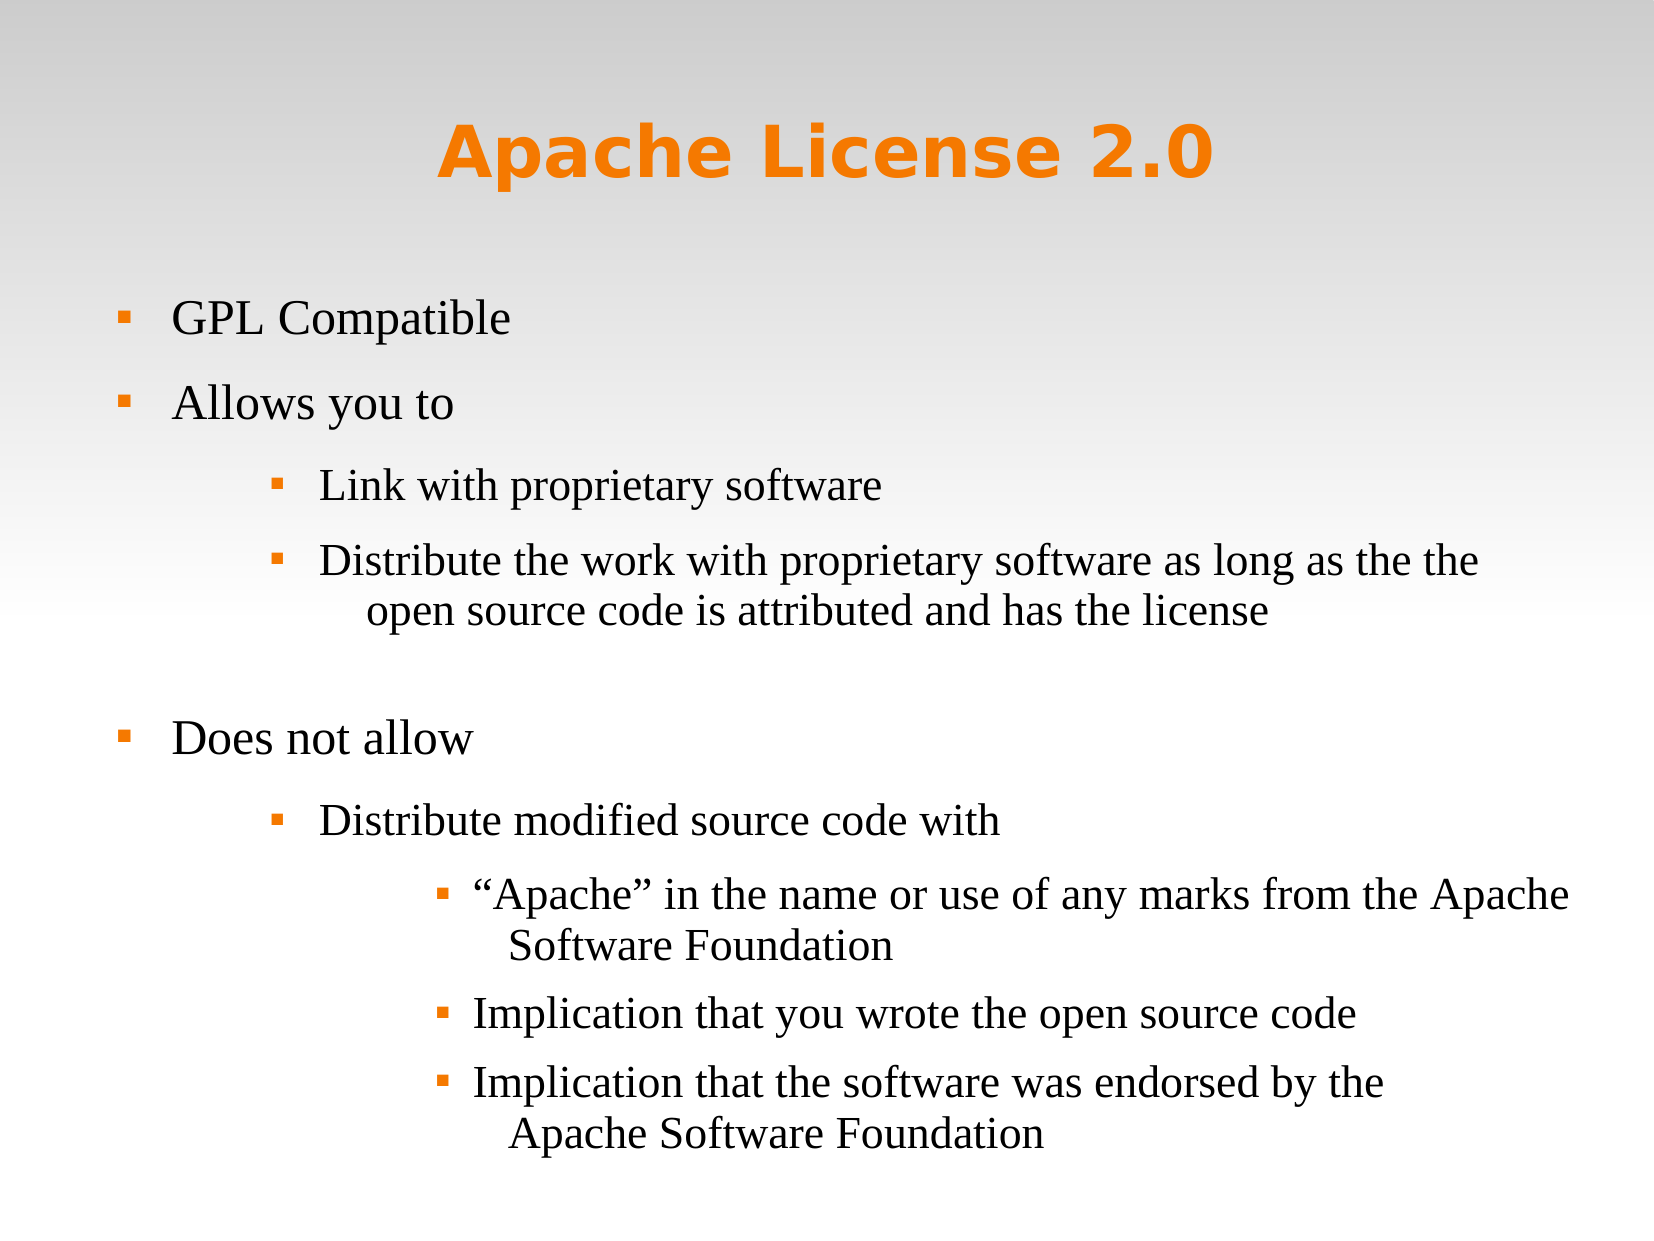

# Apache License 2.0
GPL Compatible
Allows you to
Link with proprietary software
Distribute the work with proprietary software as long as the the open source code is attributed and has the license
Does not allow
Distribute modified source code with
“Apache” in the name or use of any marks from the Apache Software Foundation
Implication that you wrote the open source code
Implication that the software was endorsed by the
Apache Software Foundation